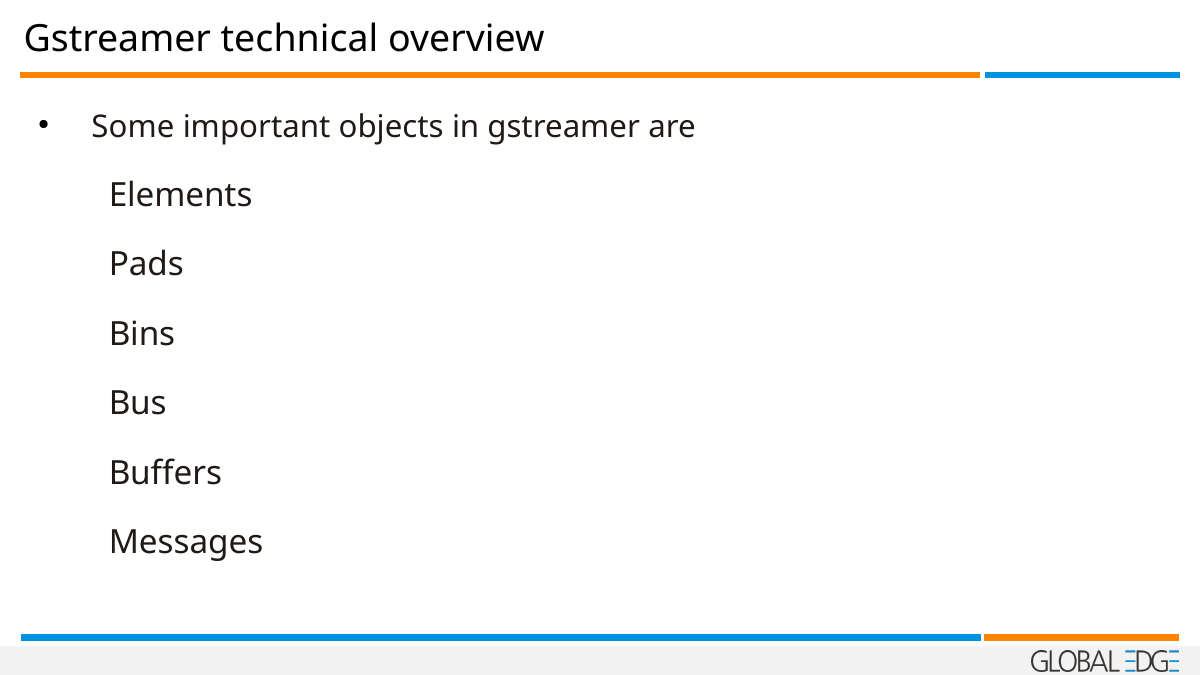

# Gstreamer technical overview
Some important objects in gstreamer are
 Elements
 Pads
 Bins
 Bus
 Buffers
 Messages